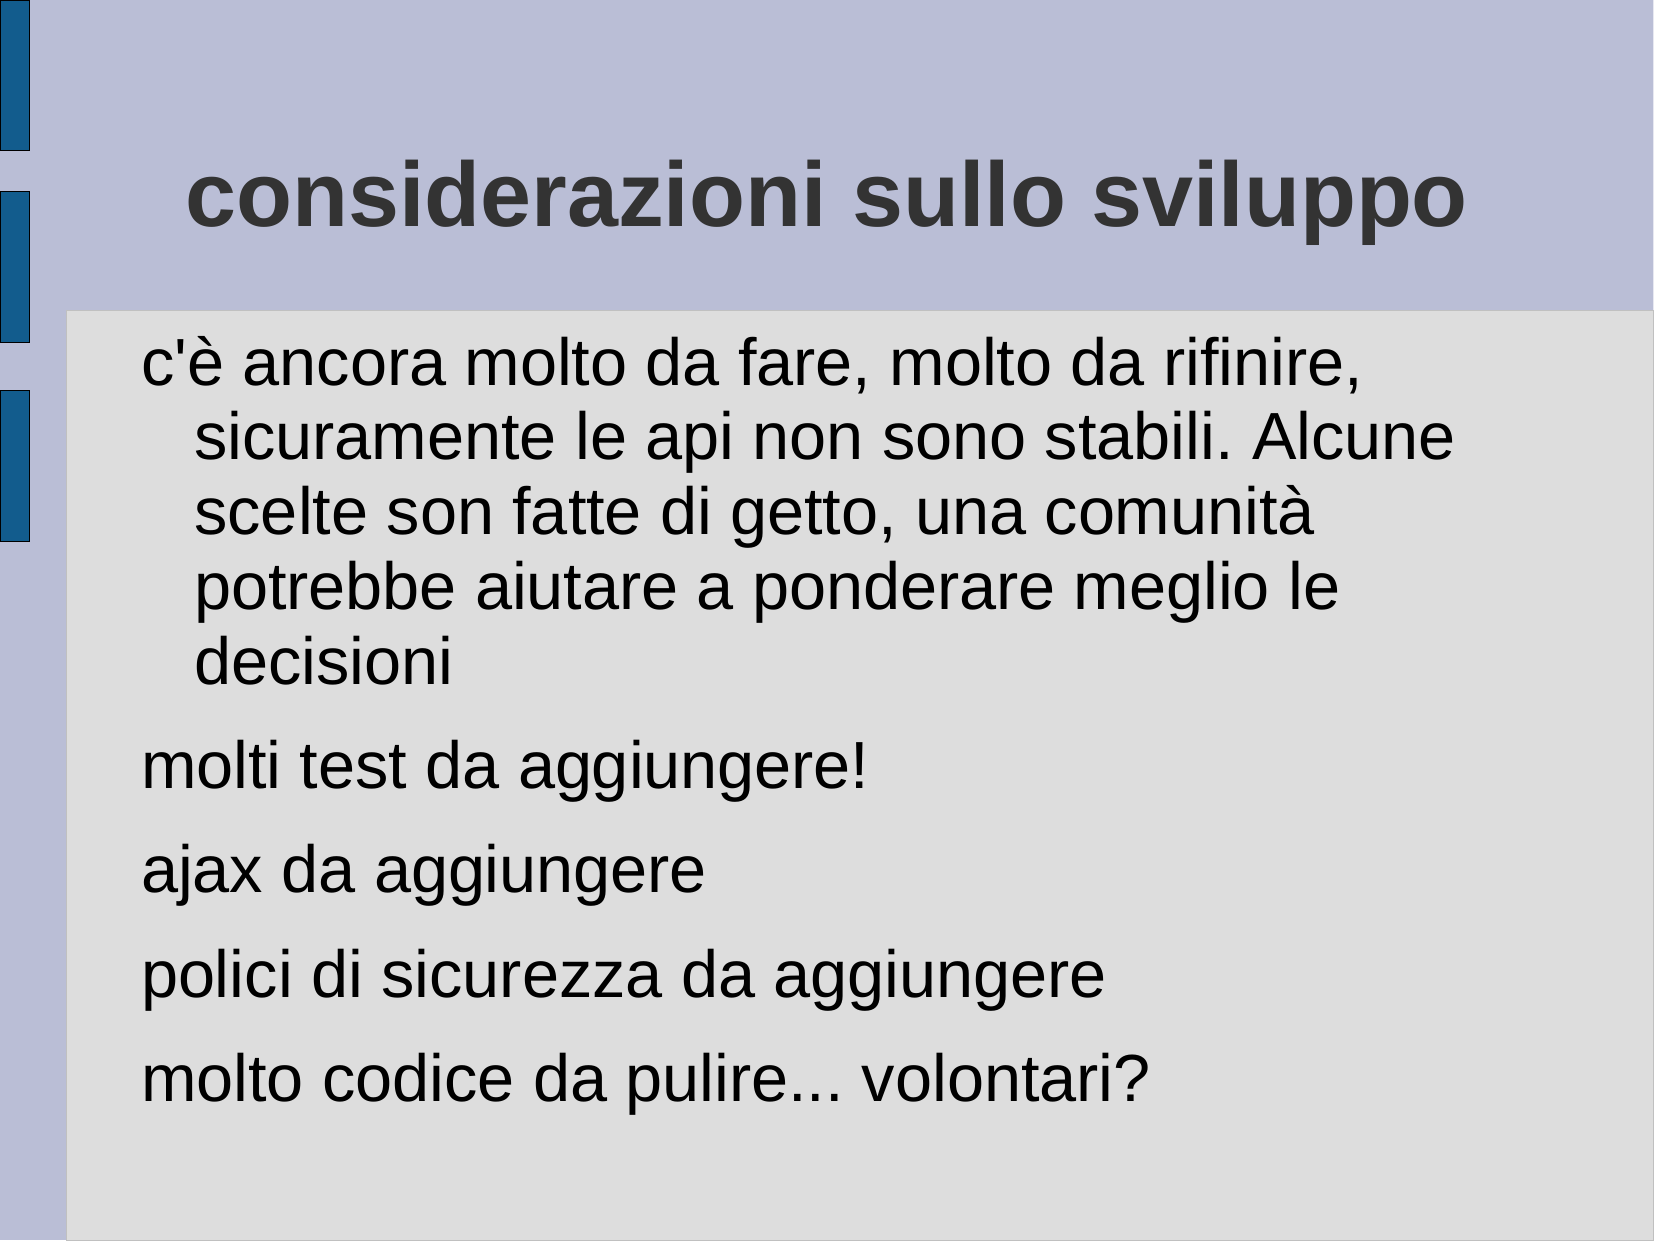

# considerazioni sullo sviluppo
c'è ancora molto da fare, molto da rifinire, sicuramente le api non sono stabili. Alcune scelte son fatte di getto, una comunità potrebbe aiutare a ponderare meglio le decisioni
molti test da aggiungere!
ajax da aggiungere
polici di sicurezza da aggiungere
molto codice da pulire... volontari?